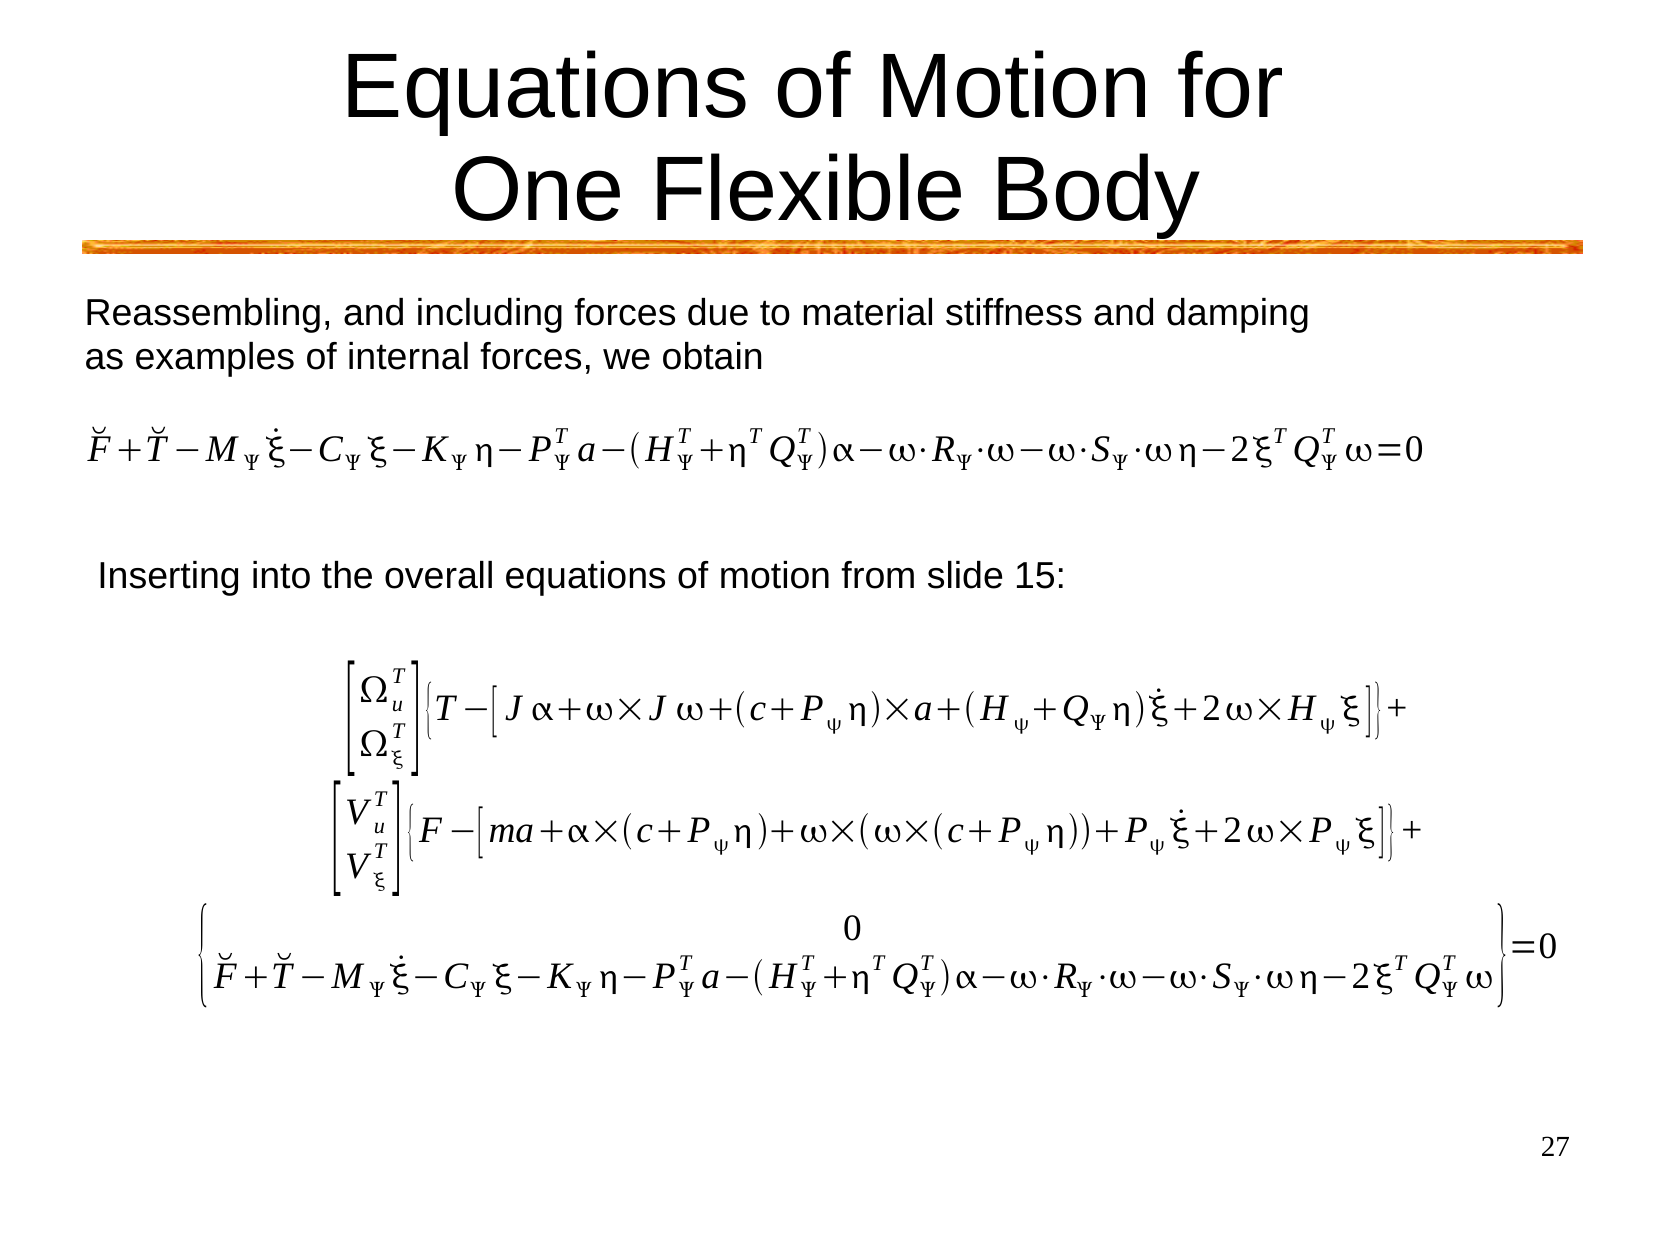

# Equations of Motion for One Flexible Body
Inserting into the overall equations of motion from slide 15:
27